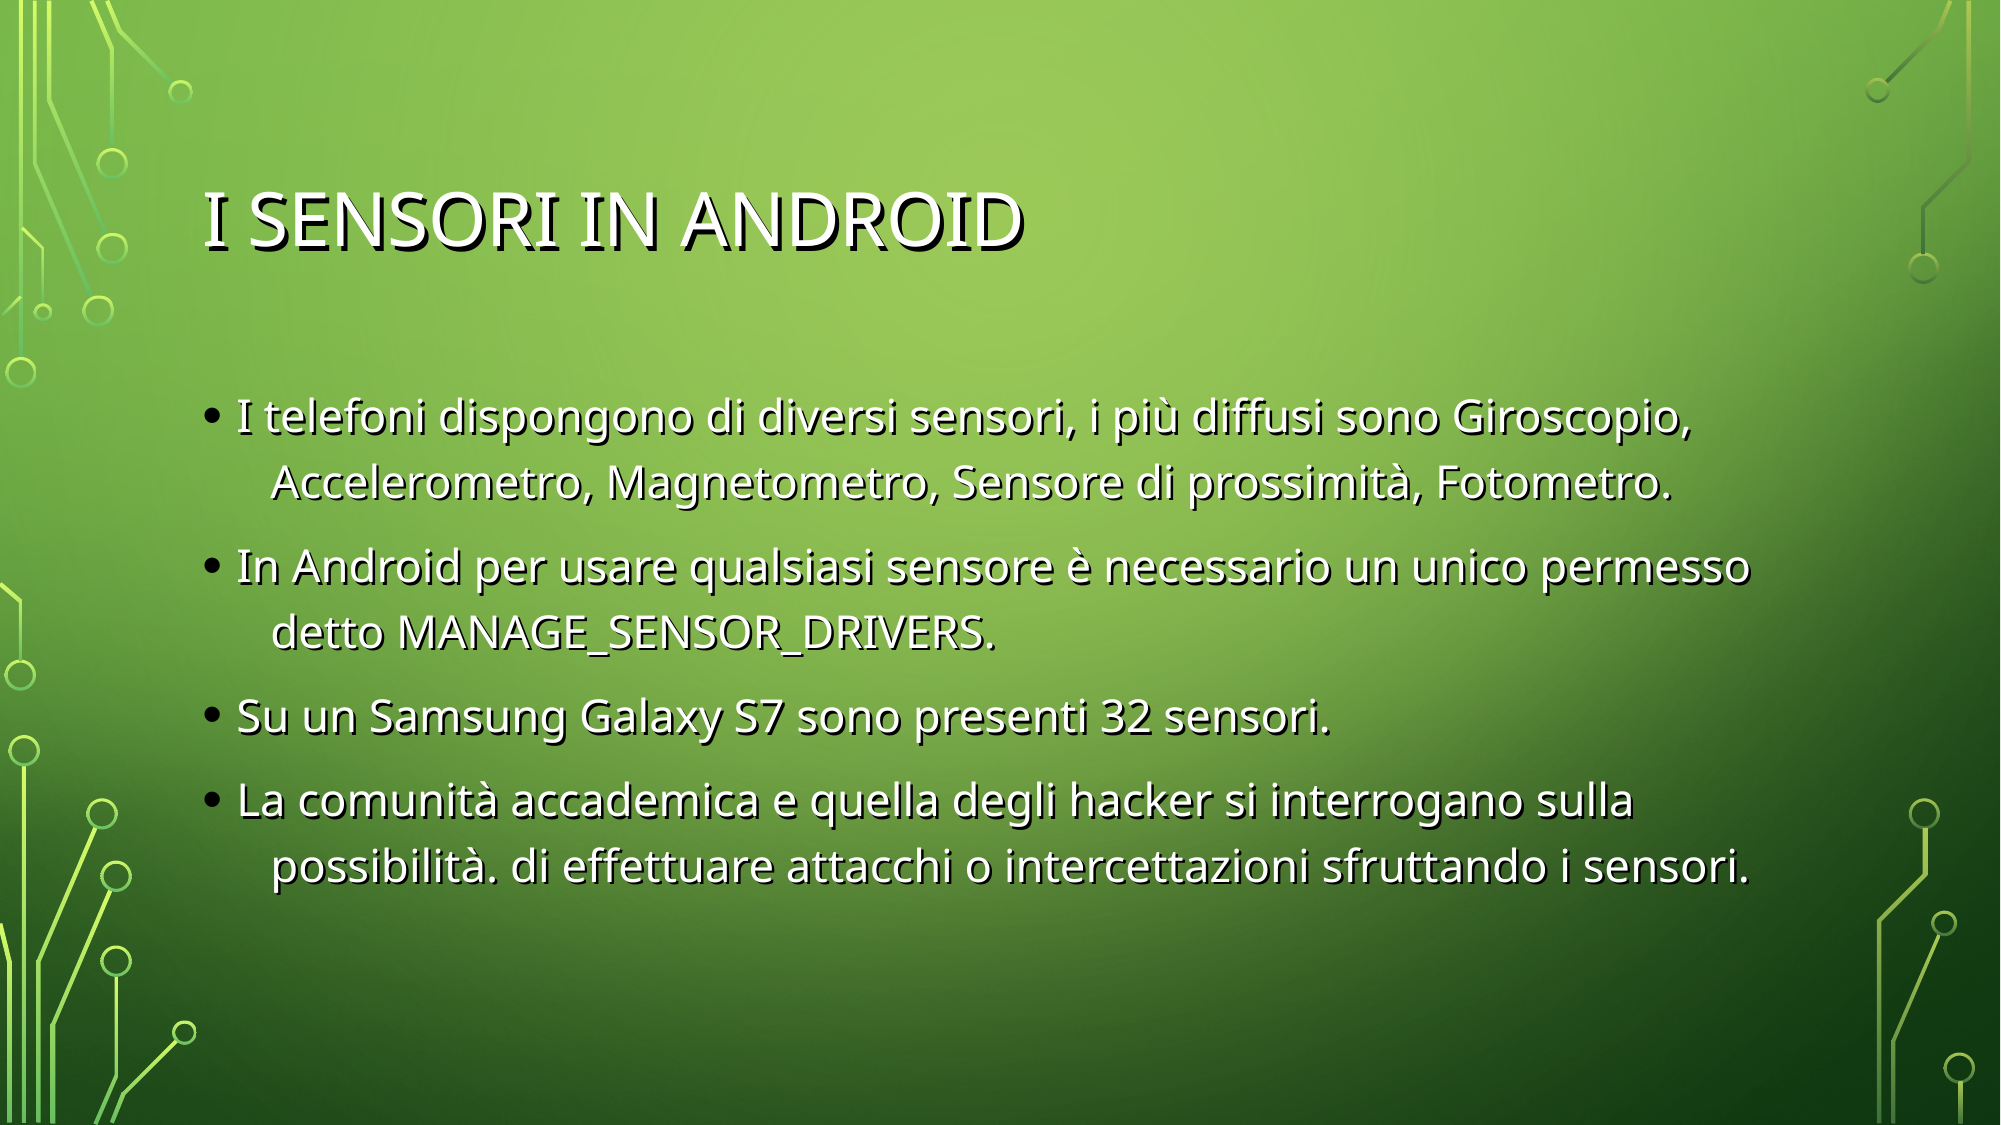

# I sensori in Android
I telefoni dispongono di diversi sensori, i più diffusi sono Giroscopio, Accelerometro, Magnetometro, Sensore di prossimità, Fotometro.
In Android per usare qualsiasi sensore è necessario un unico permesso detto MANAGE_SENSOR_DRIVERS.
Su un Samsung Galaxy S7 sono presenti 32 sensori.
La comunità accademica e quella degli hacker si interrogano sulla possibilità. di effettuare attacchi o intercettazioni sfruttando i sensori.